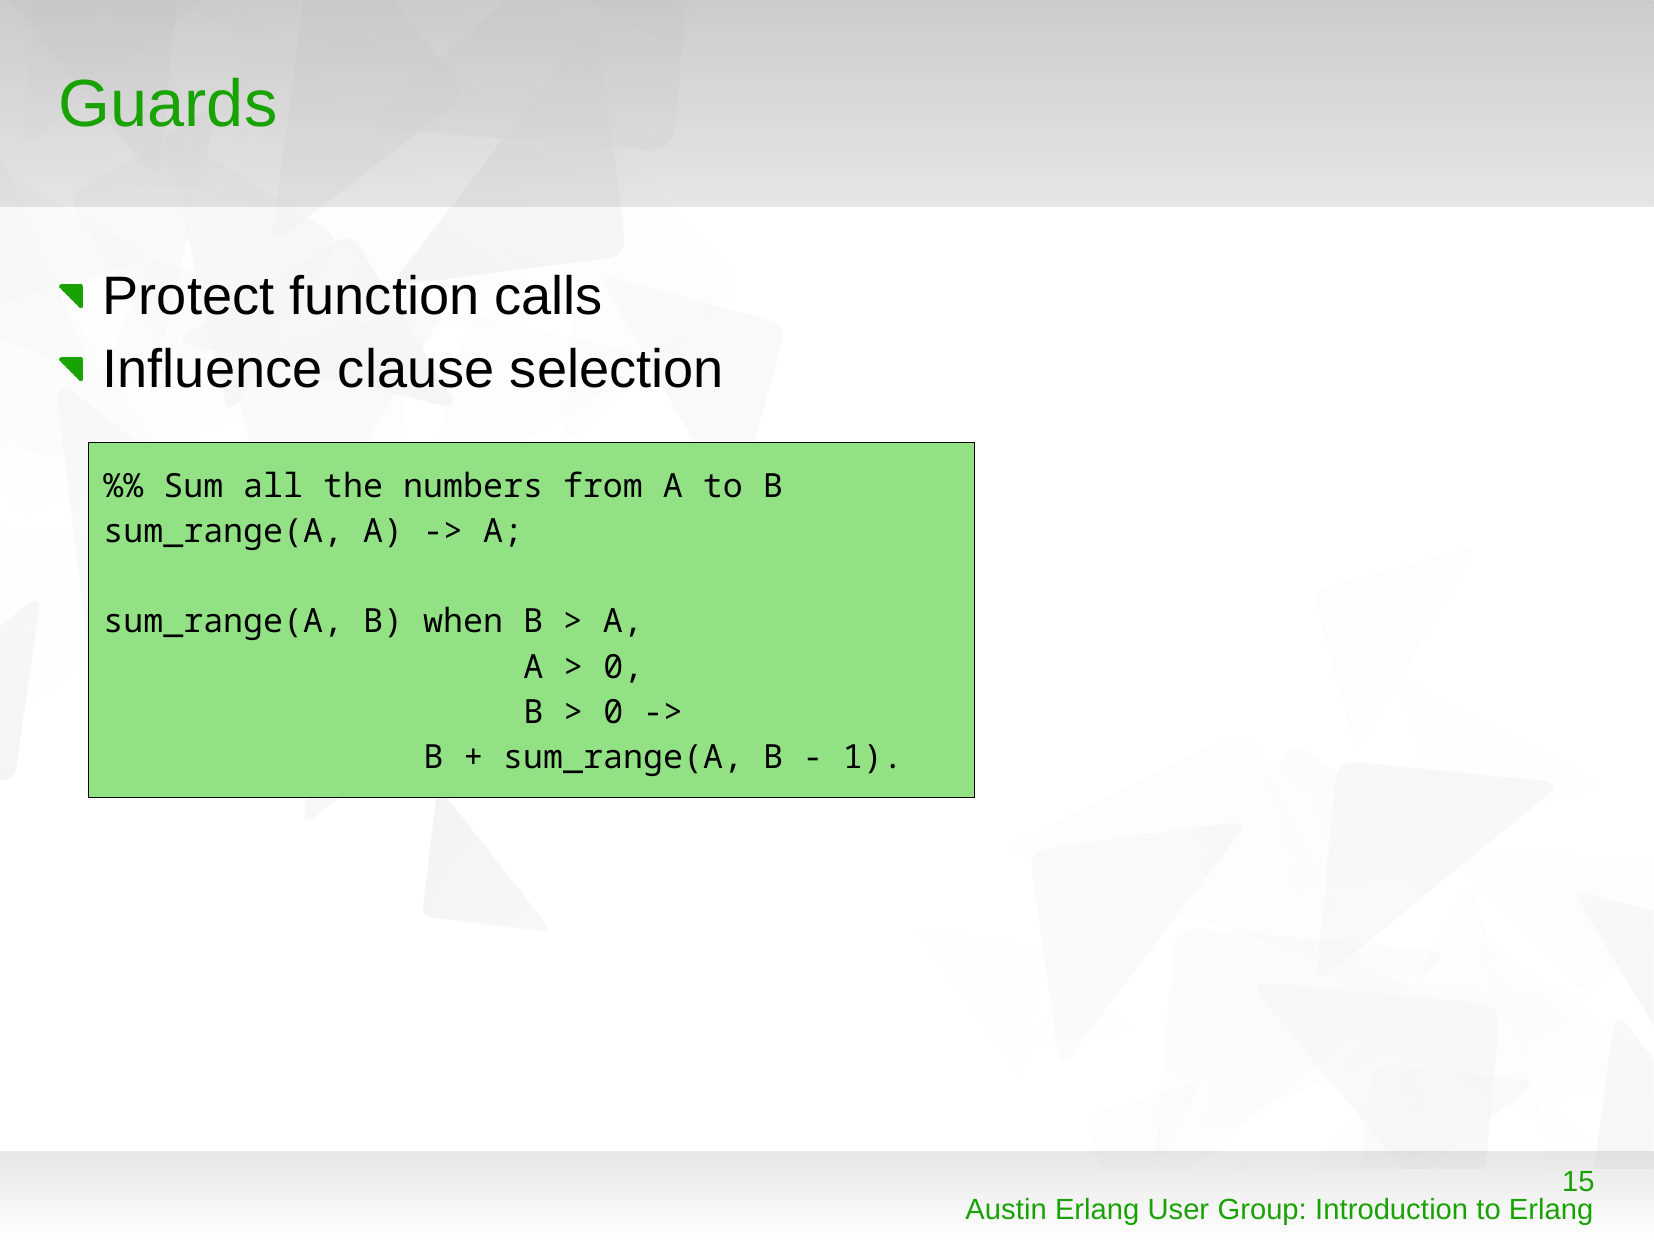

# Guards
Protect function calls
Influence clause selection
%% Sum all the numbers from A to B
sum_range(A, A) -> A;
sum_range(A, B) when B > A,
 A > 0,
 B > 0 ->
 B + sum_range(A, B - 1).
15
Austin Erlang User Group: Introduction to Erlang